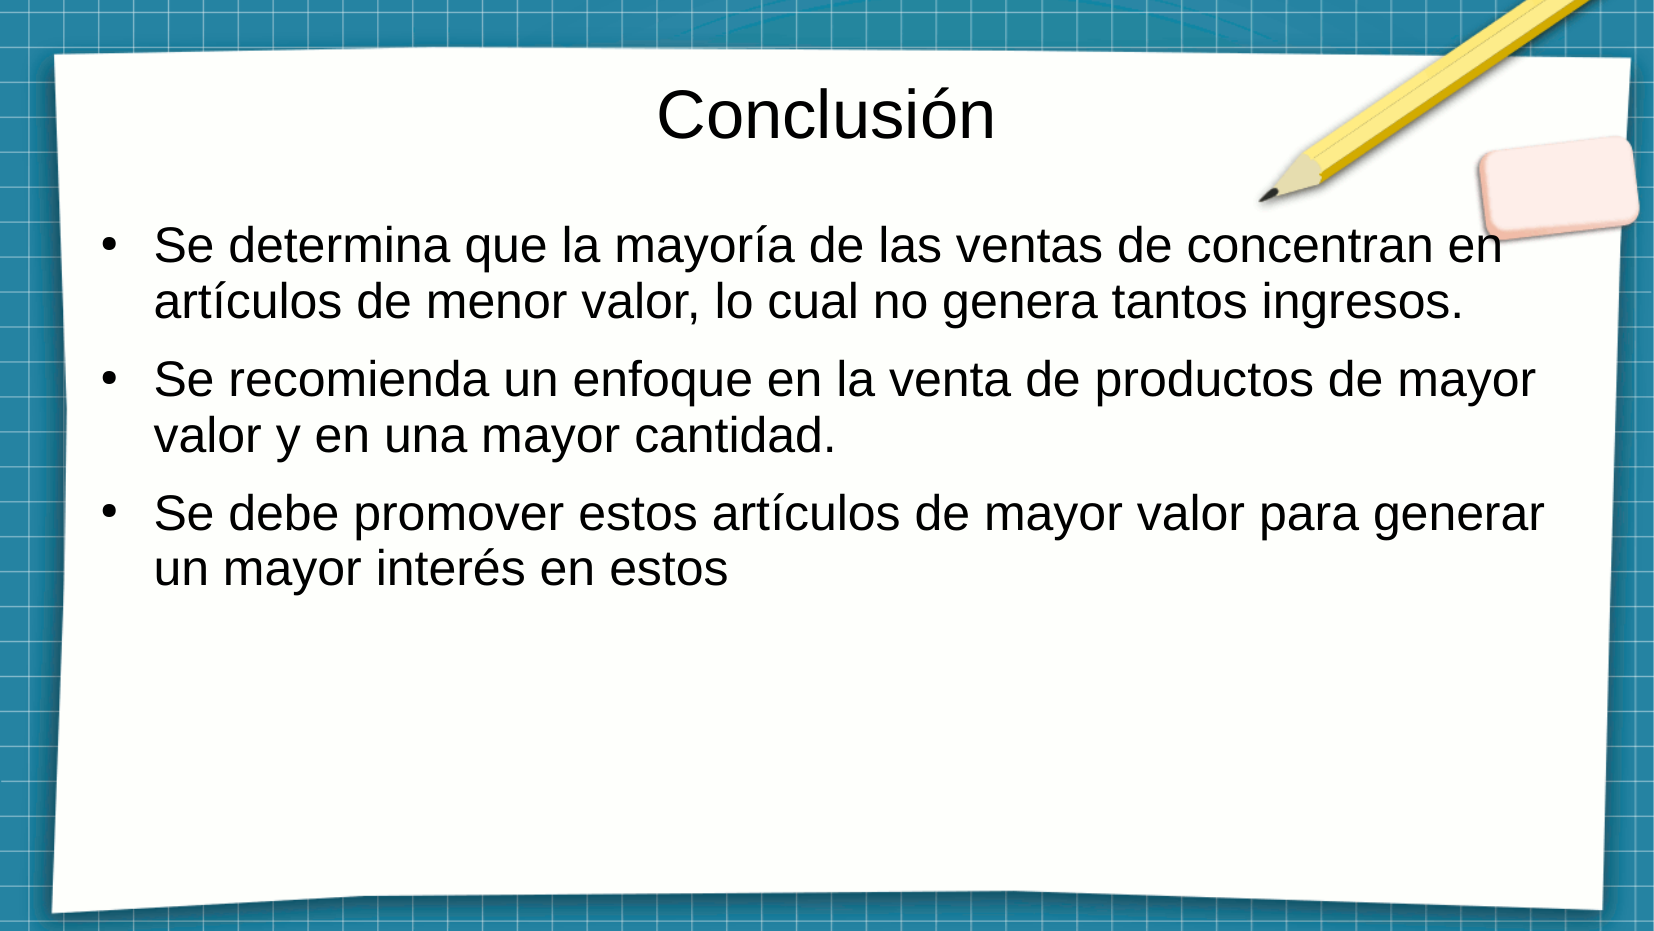

# Conclusión
Se determina que la mayoría de las ventas de concentran en artículos de menor valor, lo cual no genera tantos ingresos.
Se recomienda un enfoque en la venta de productos de mayor valor y en una mayor cantidad.
Se debe promover estos artículos de mayor valor para generar un mayor interés en estos